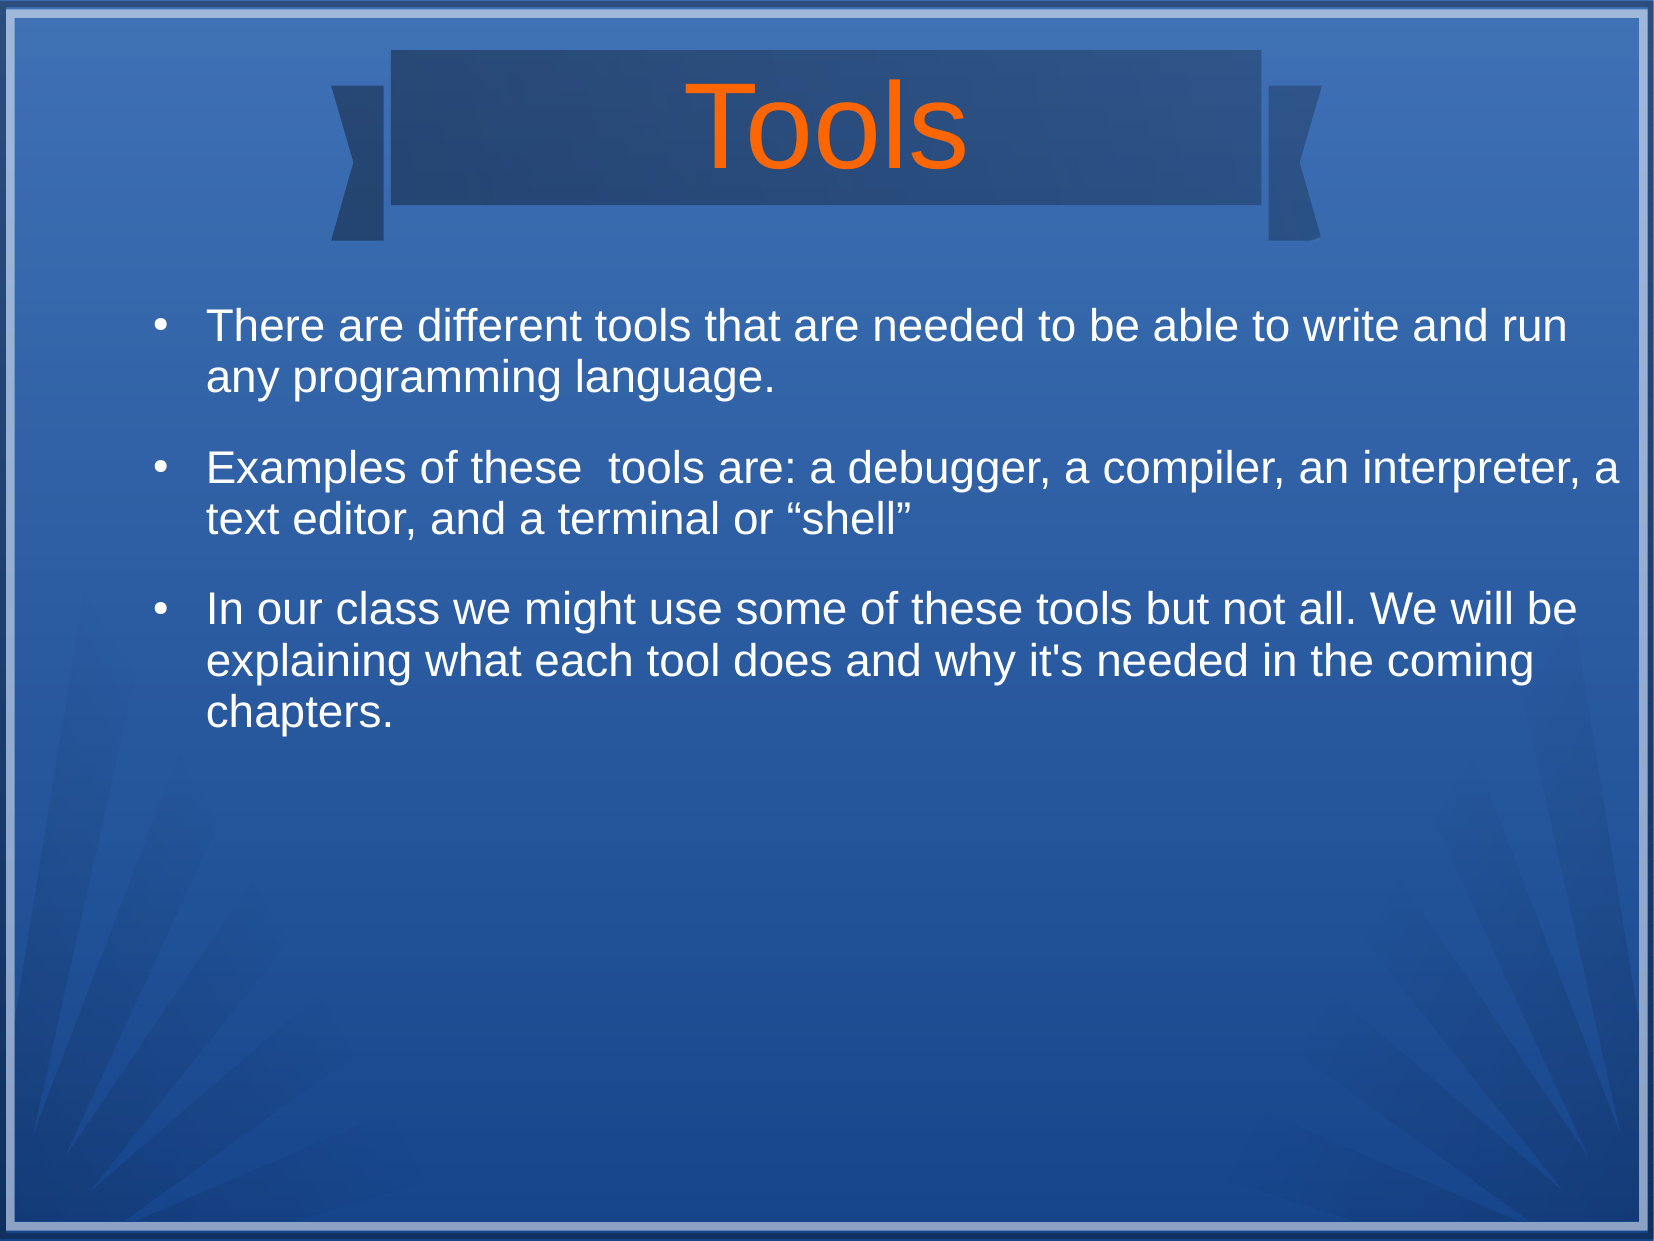

# Tools
There are different tools that are needed to be able to write and run any programming language.
Examples of these tools are: a debugger, a compiler, an interpreter, a text editor, and a terminal or “shell”
In our class we might use some of these tools but not all. We will be explaining what each tool does and why it's needed in the coming chapters.